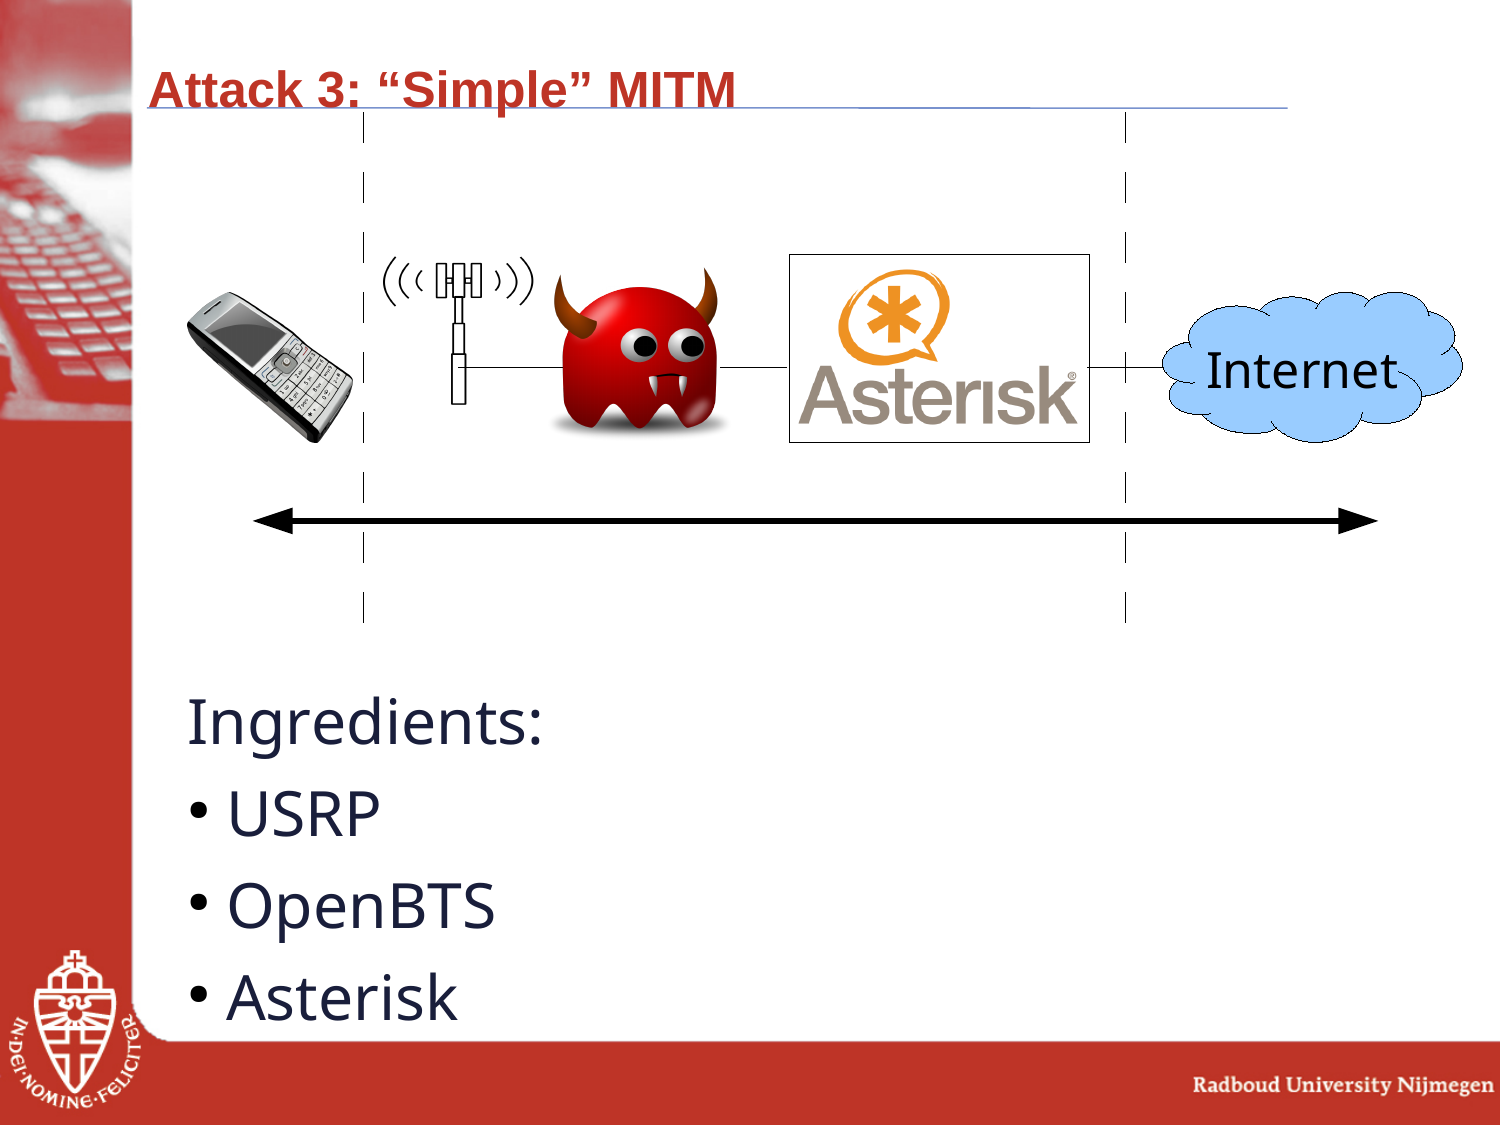

# Attack 3: “Simple” MITM
Internet
Ingredients:
 USRP
 OpenBTS
 Asterisk